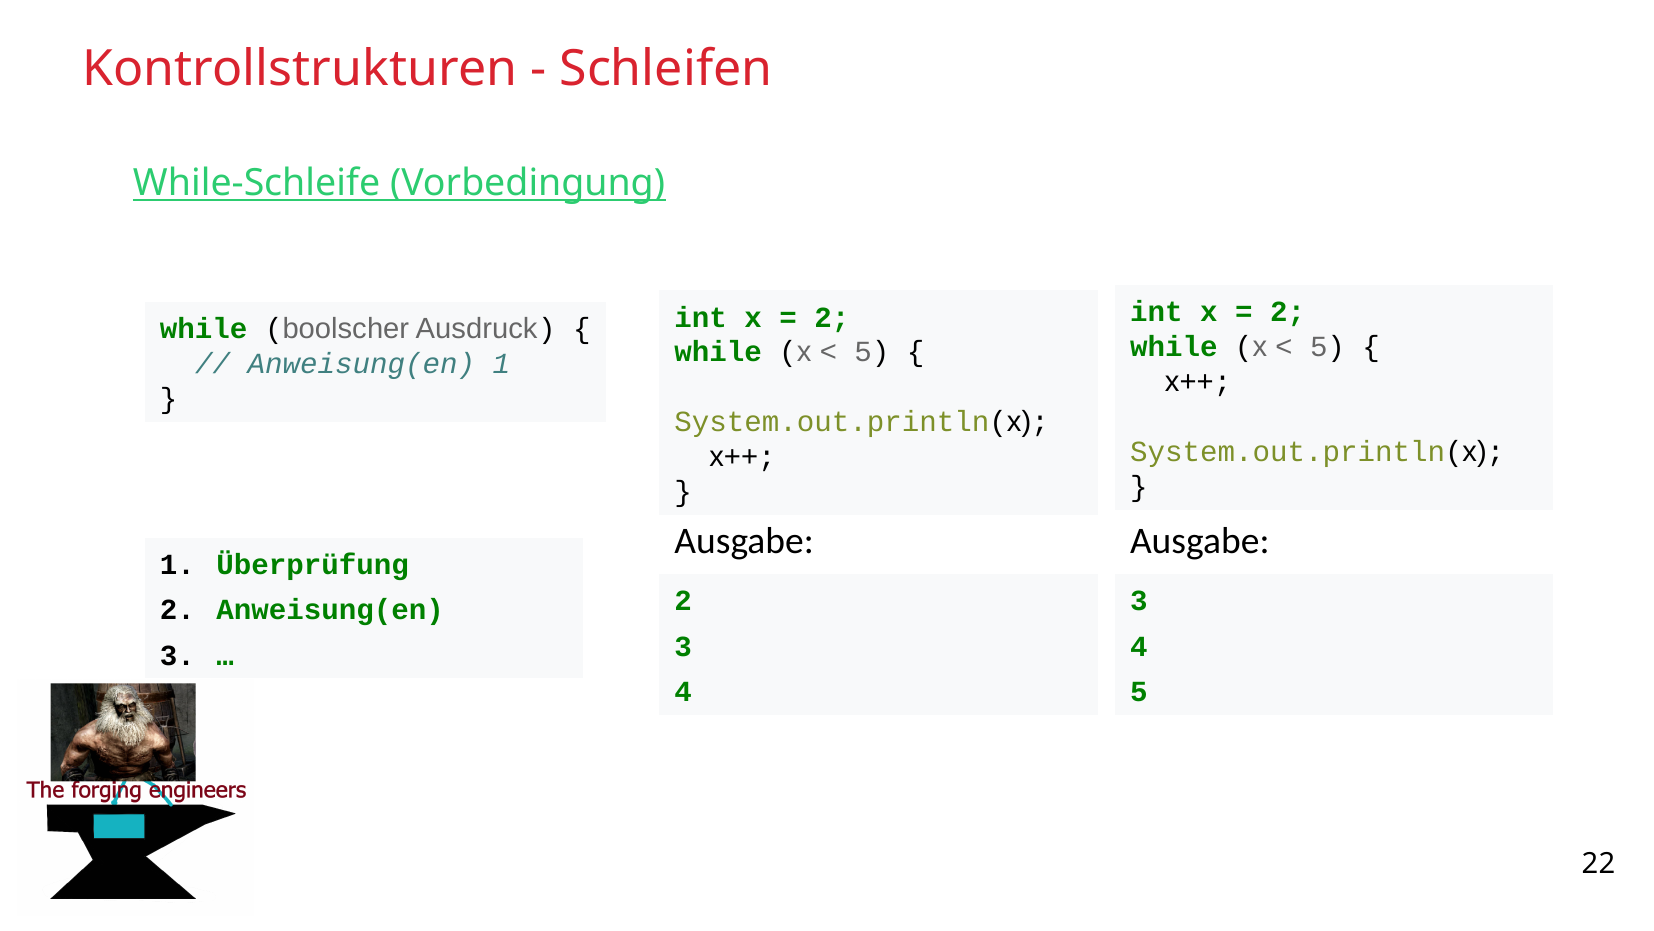

# Kontrollstrukturen - Schleifen
While-Schleife (Vorbedingung)
int x = 2;
while (x < 5) {
 x++;
 System.out.println(x);
}
int x = 2;
while (x < 5) {
 System.out.println(x);
 x++;
}
while (boolscher Ausdruck) {
 // Anweisung(en) 1
}
Ausgabe:
Ausgabe:
Überprüfung
Anweisung(en)
…
2
3
4
3
4
5